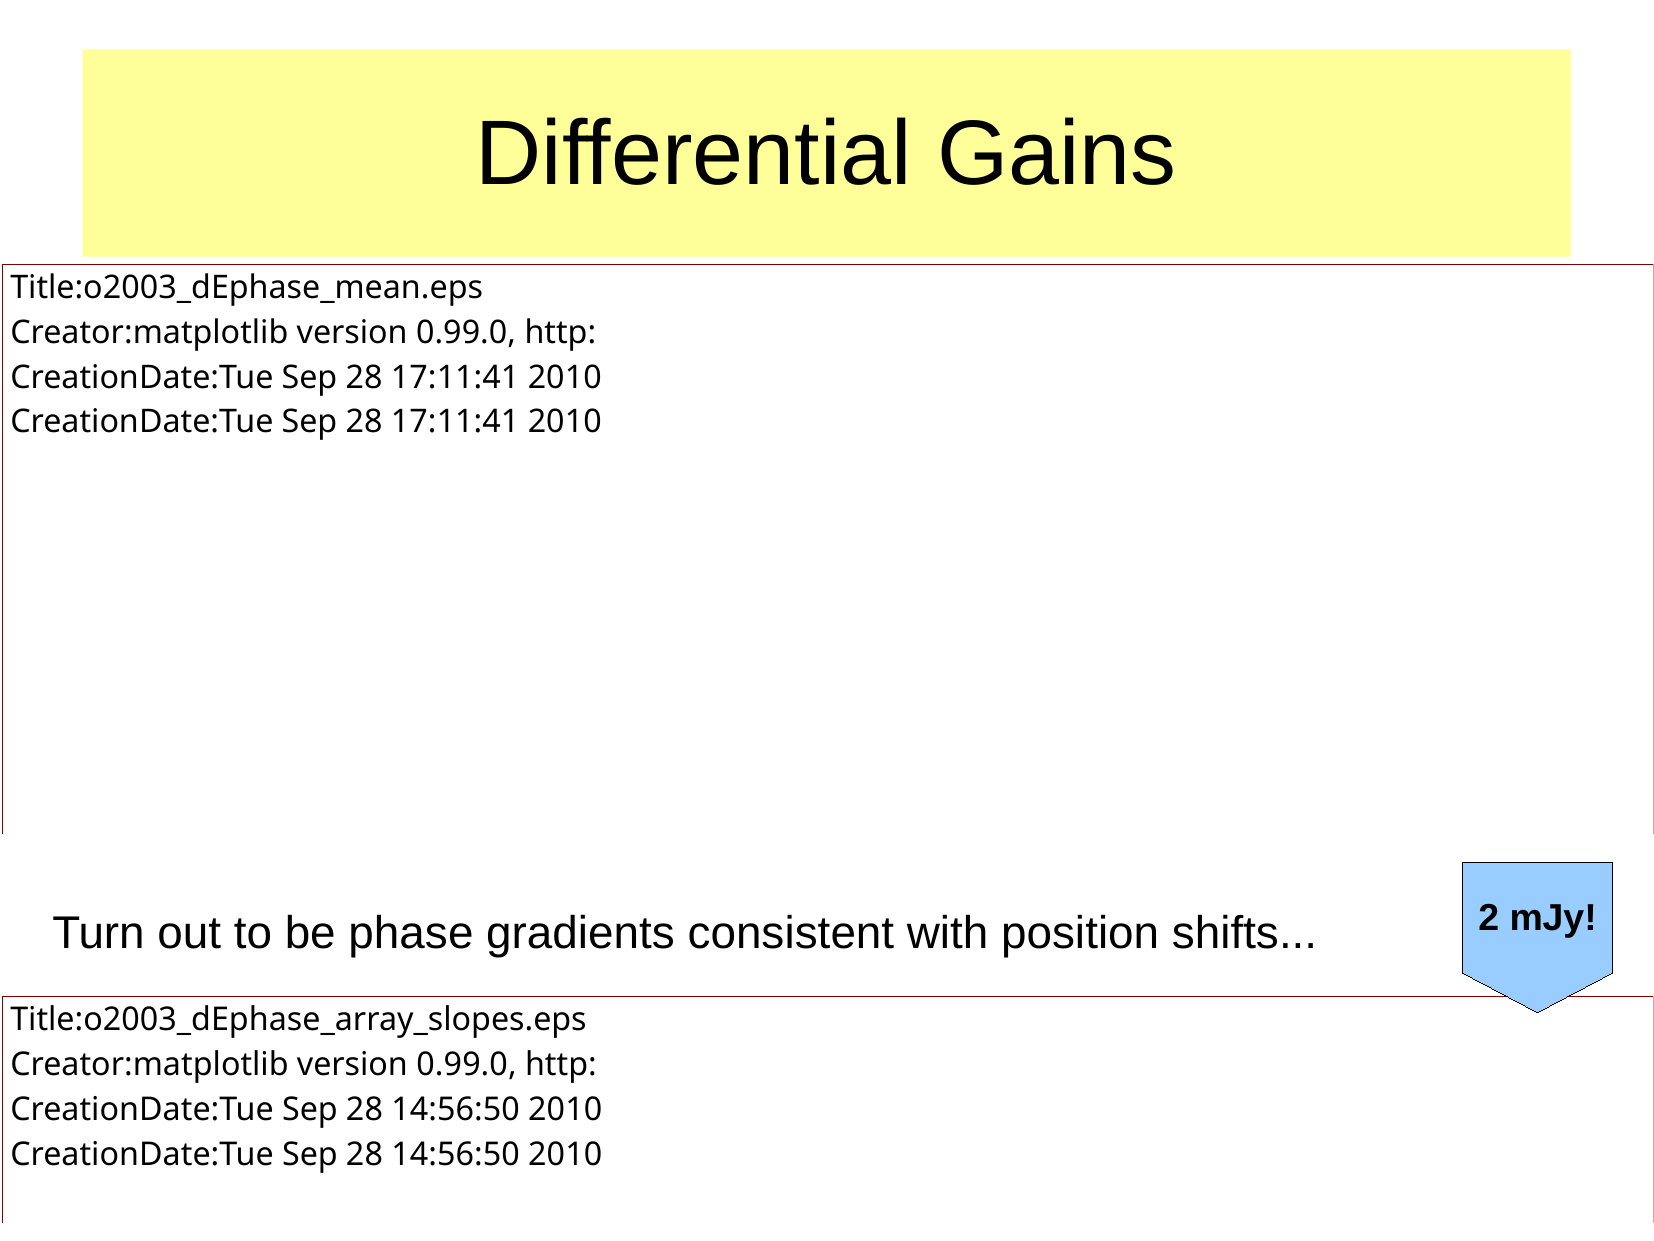

# Differential Gains
2 mJy!
Turn out to be phase gradients consistent with position shifts...